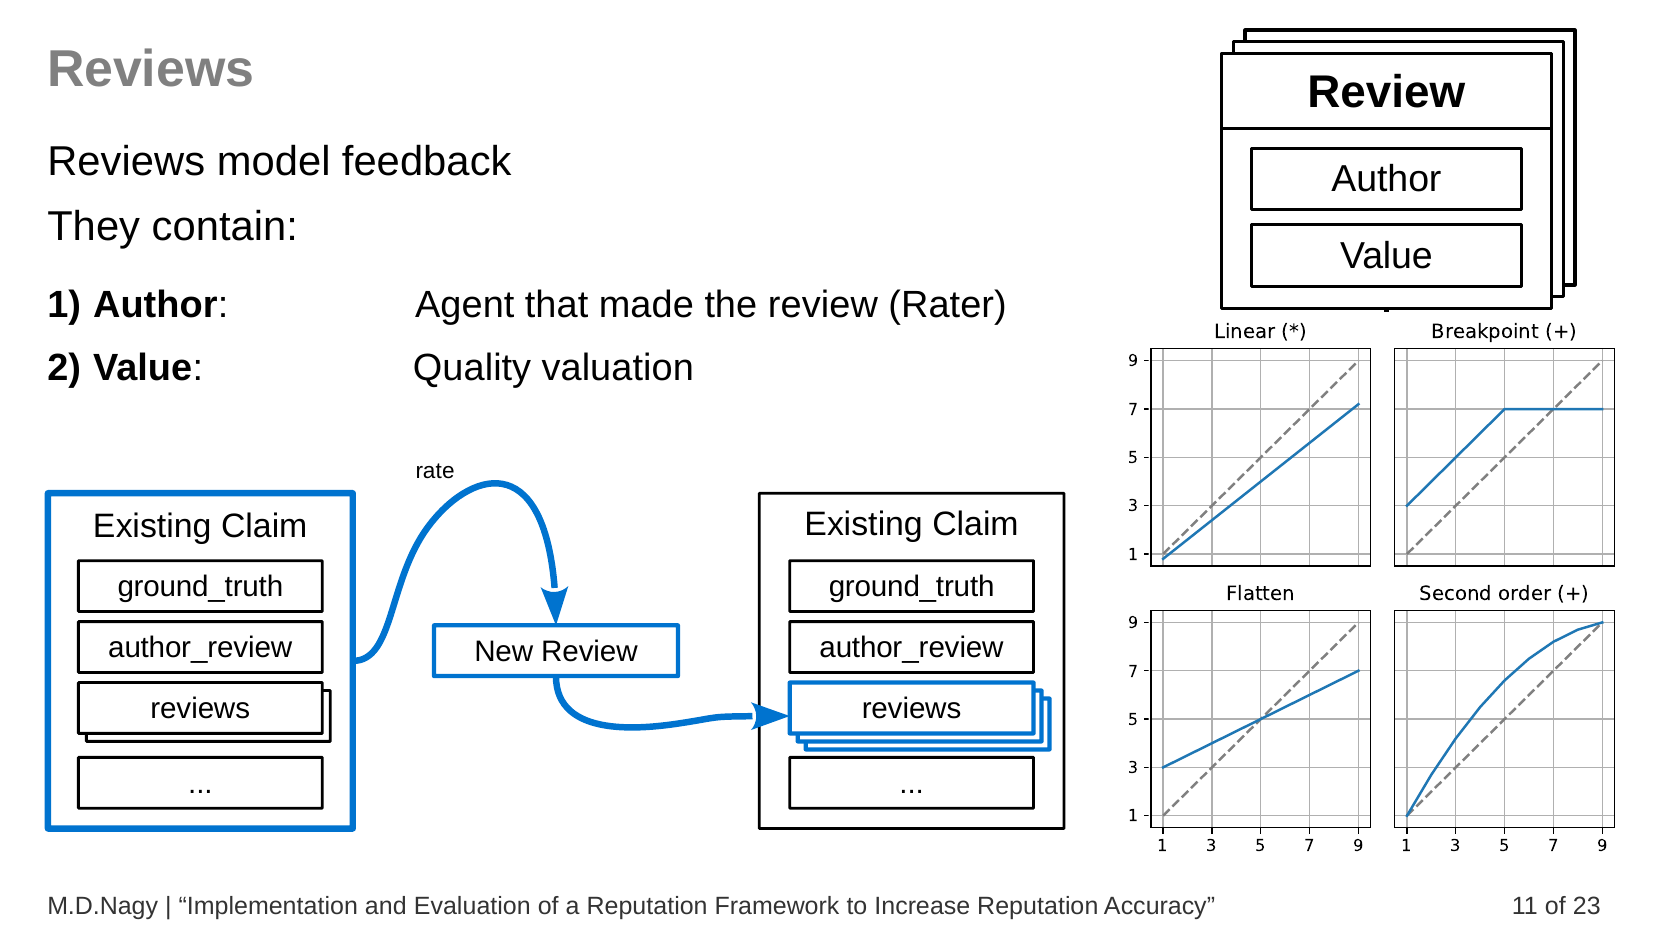

# Reviews
Review
Reviews model feedback
They contain:
 Author: Agent that made the review (Rater)
 Value: Quality valuation
Author
Value
Claim
M.D.Nagy | “Implementation and Evaluation of a Reputation Framework to Increase Reputation Accuracy”
11